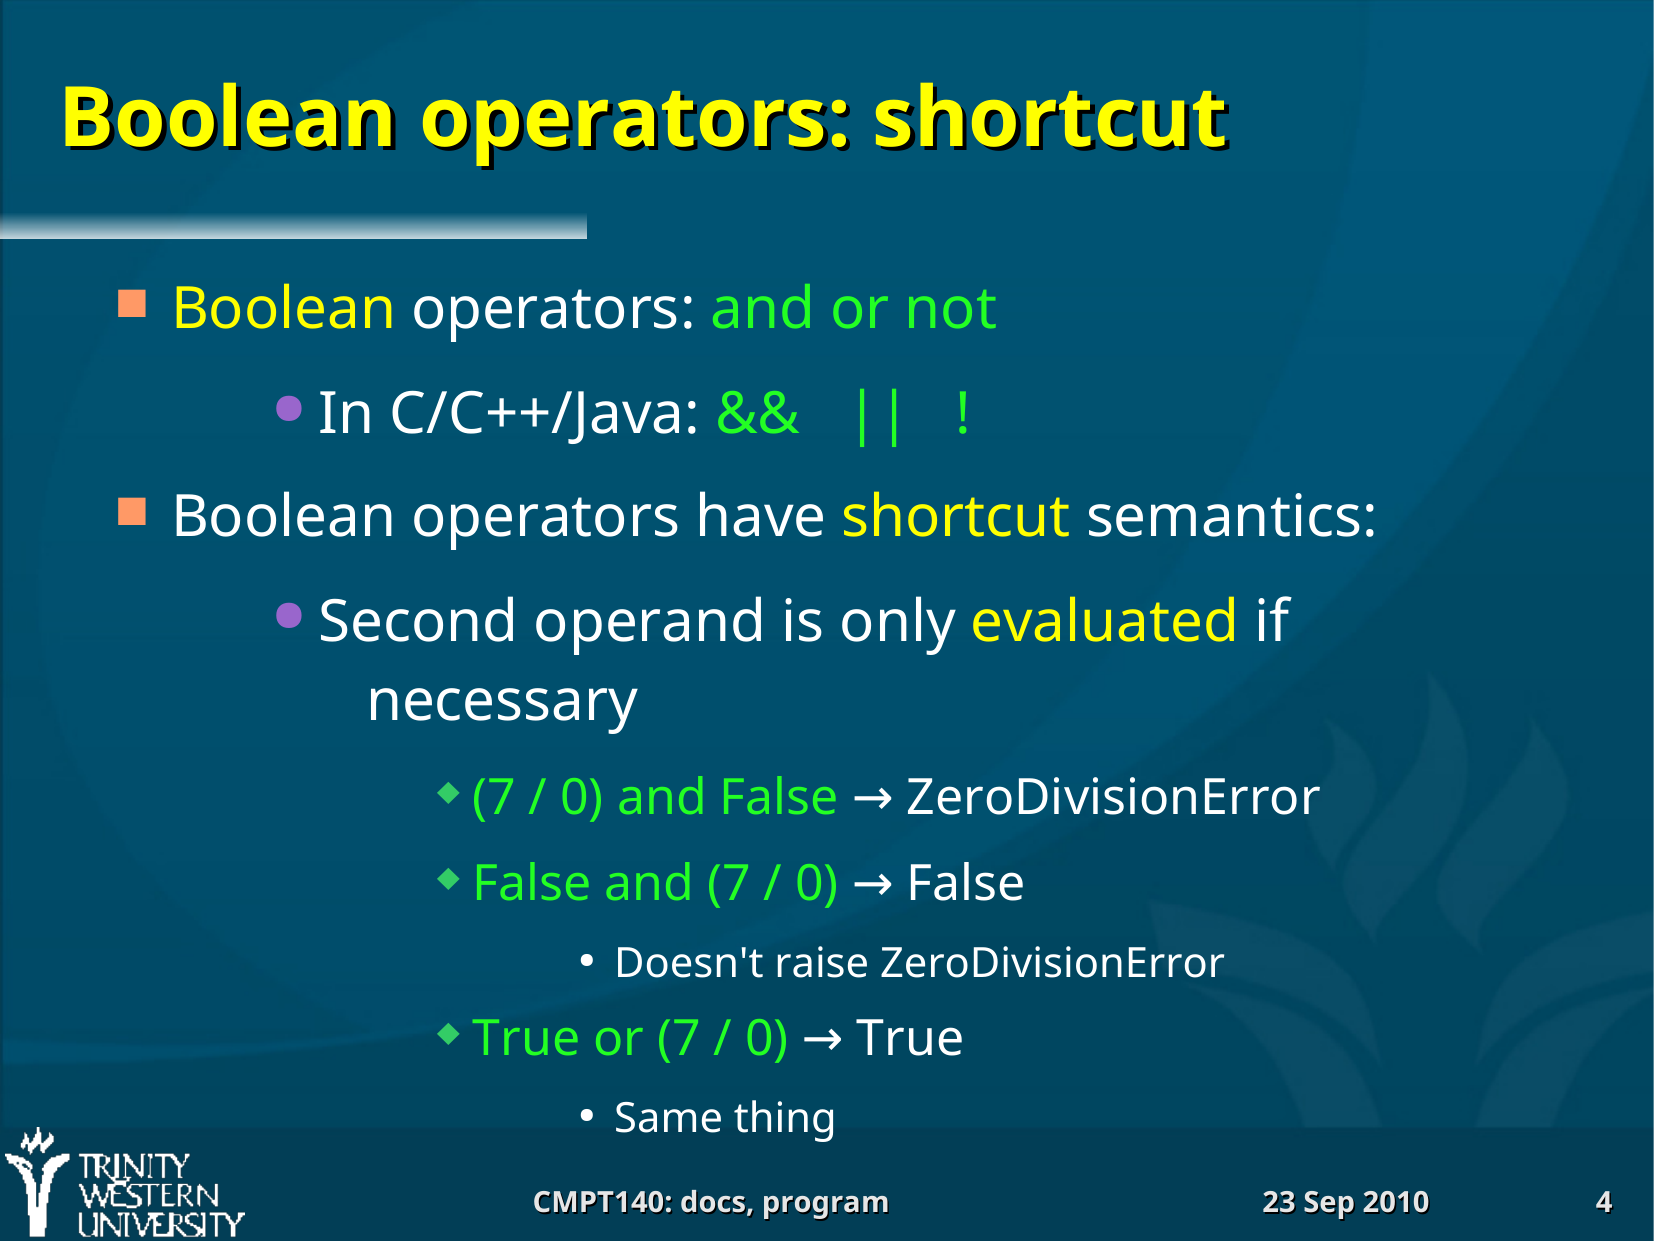

# Boolean operators: shortcut
Boolean operators: and or not
In C/C++/Java: && || !
Boolean operators have shortcut semantics:
Second operand is only evaluated if necessary
(7 / 0) and False → ZeroDivisionError
False and (7 / 0) → False
Doesn't raise ZeroDivisionError
True or (7 / 0) → True
Same thing
CMPT140: docs, program
23 Sep 2010
4